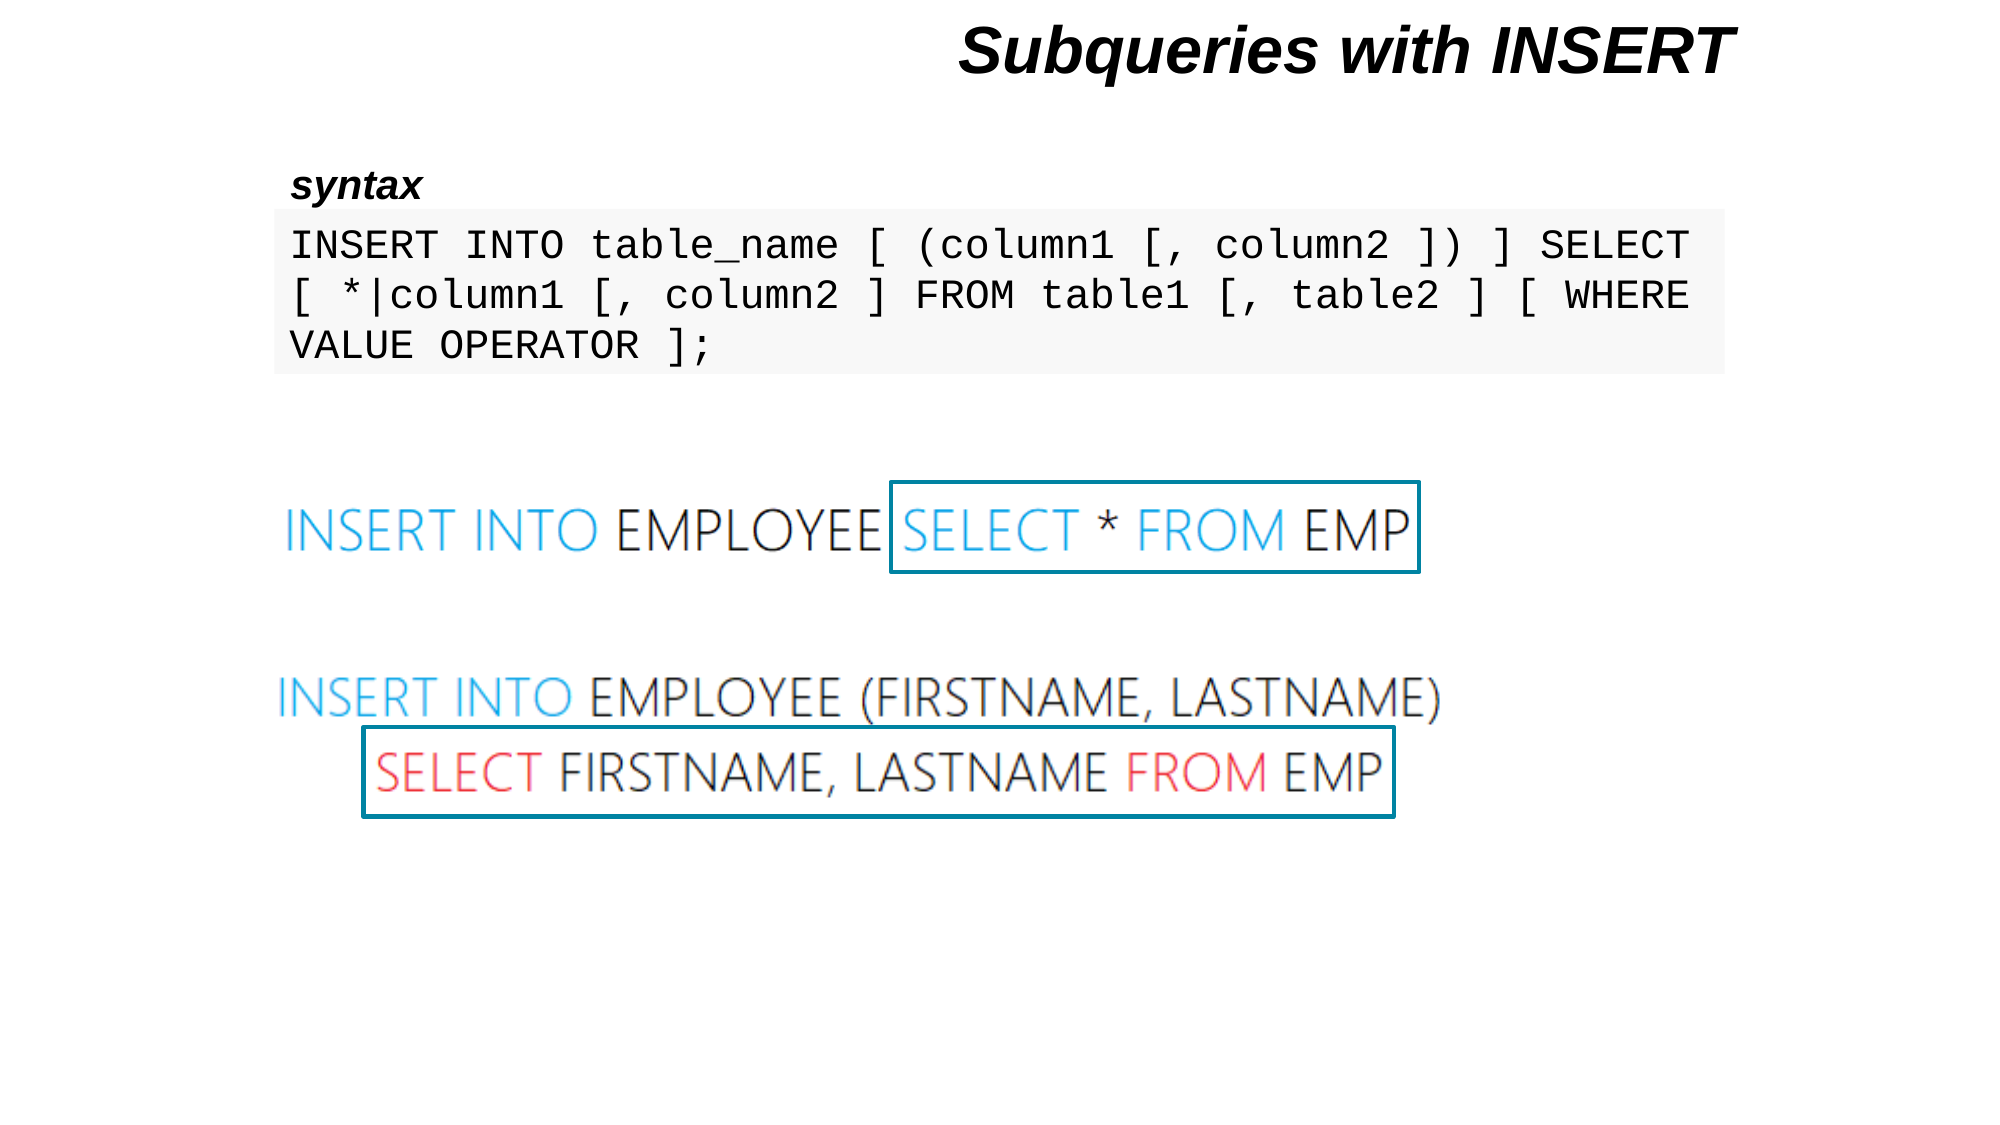

Subqueries with INSERT
syntax
INSERT INTO table_name [ (column1 [, column2 ]) ] SELECT [ *|column1 [, column2 ] FROM table1 [, table2 ] [ WHERE VALUE OPERATOR ];